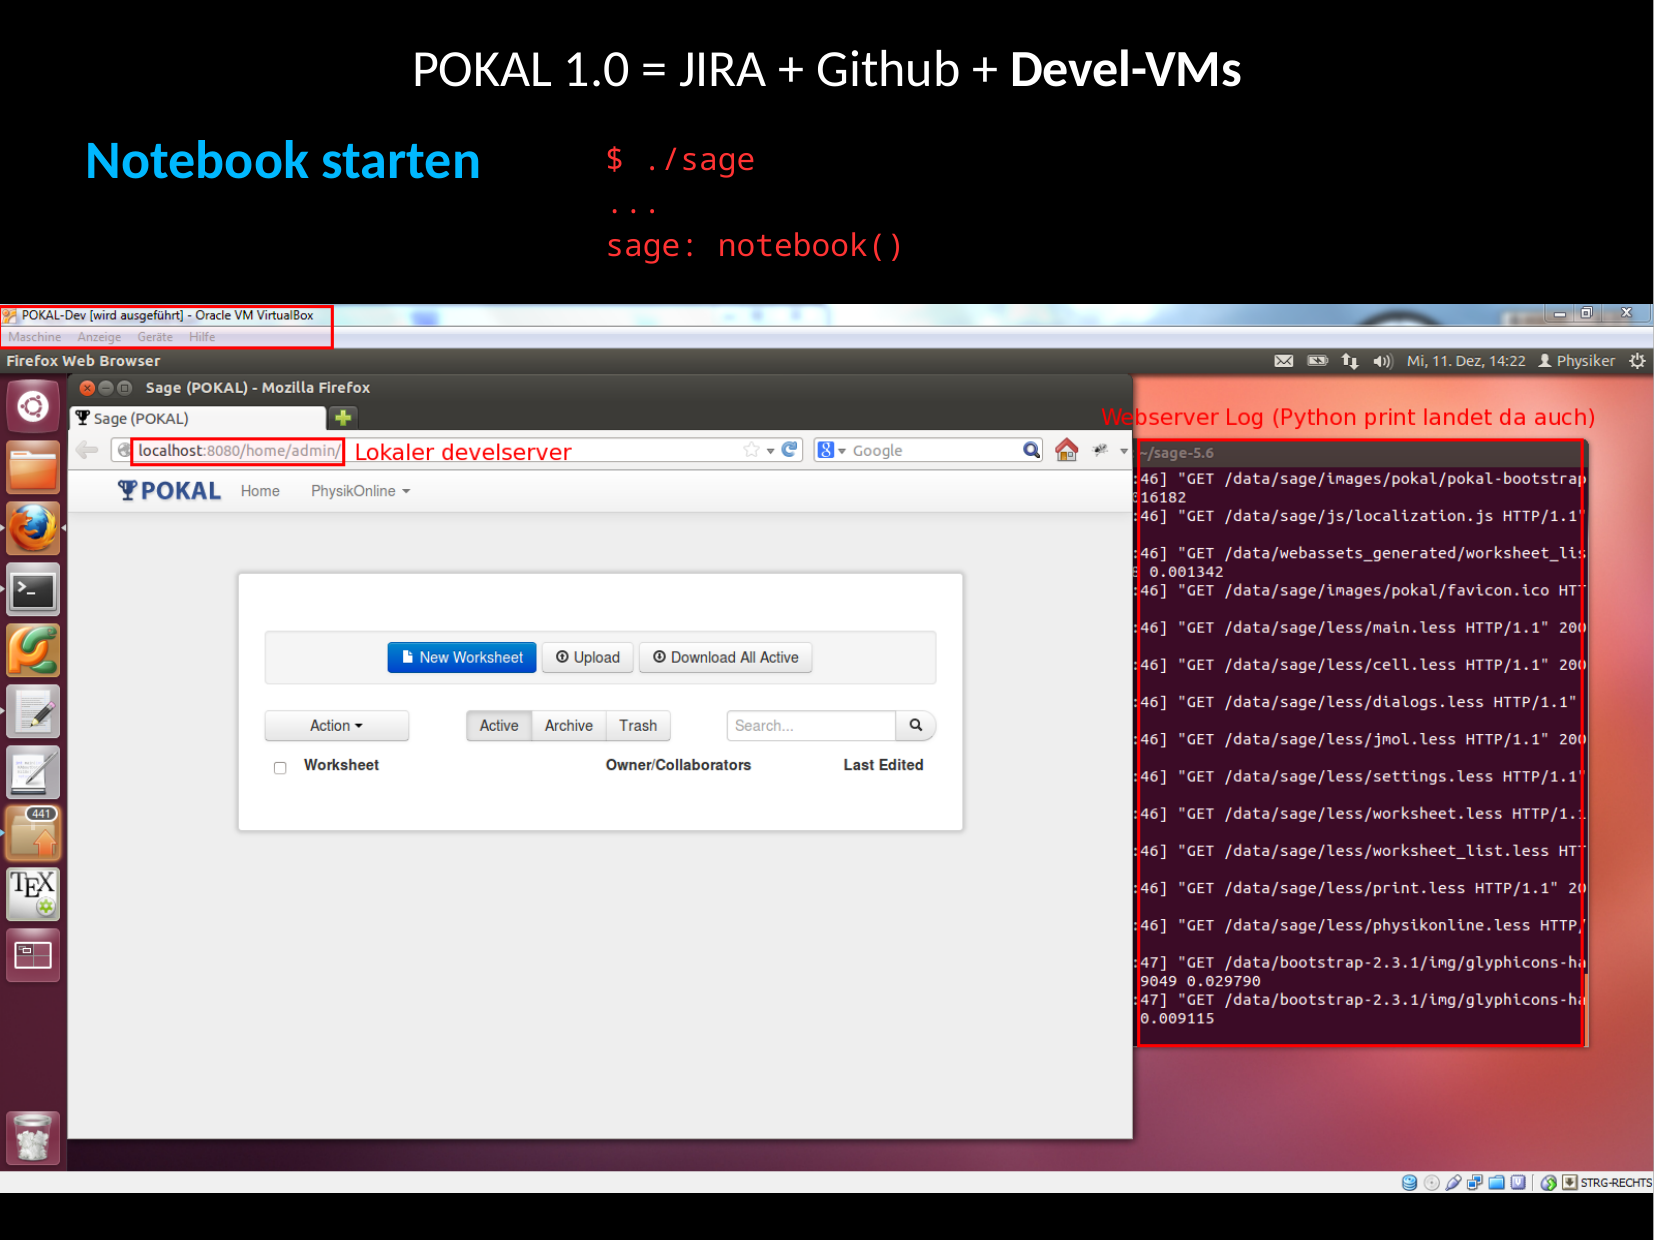

POKAL 1.0 = JIRA + Github + Devel-VMs
Notebook starten
$ ./sage
...
sage: notebook()